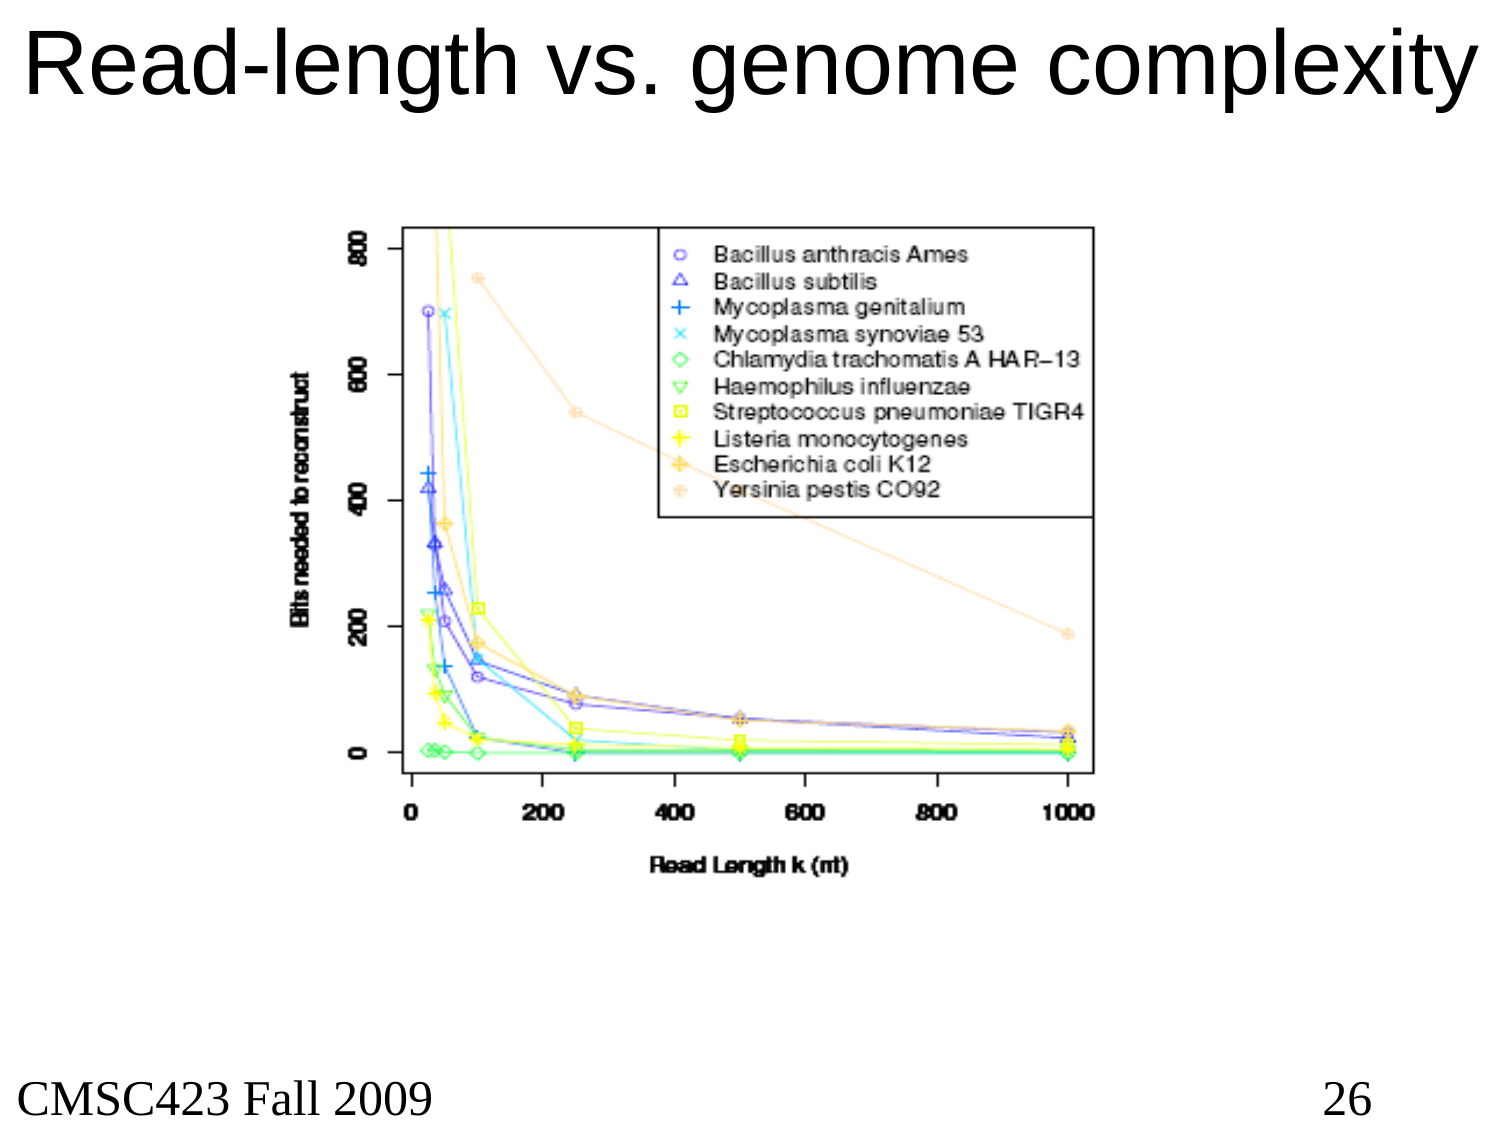

# Read-length vs. genome complexity
CMSC423 Fall 2009
26